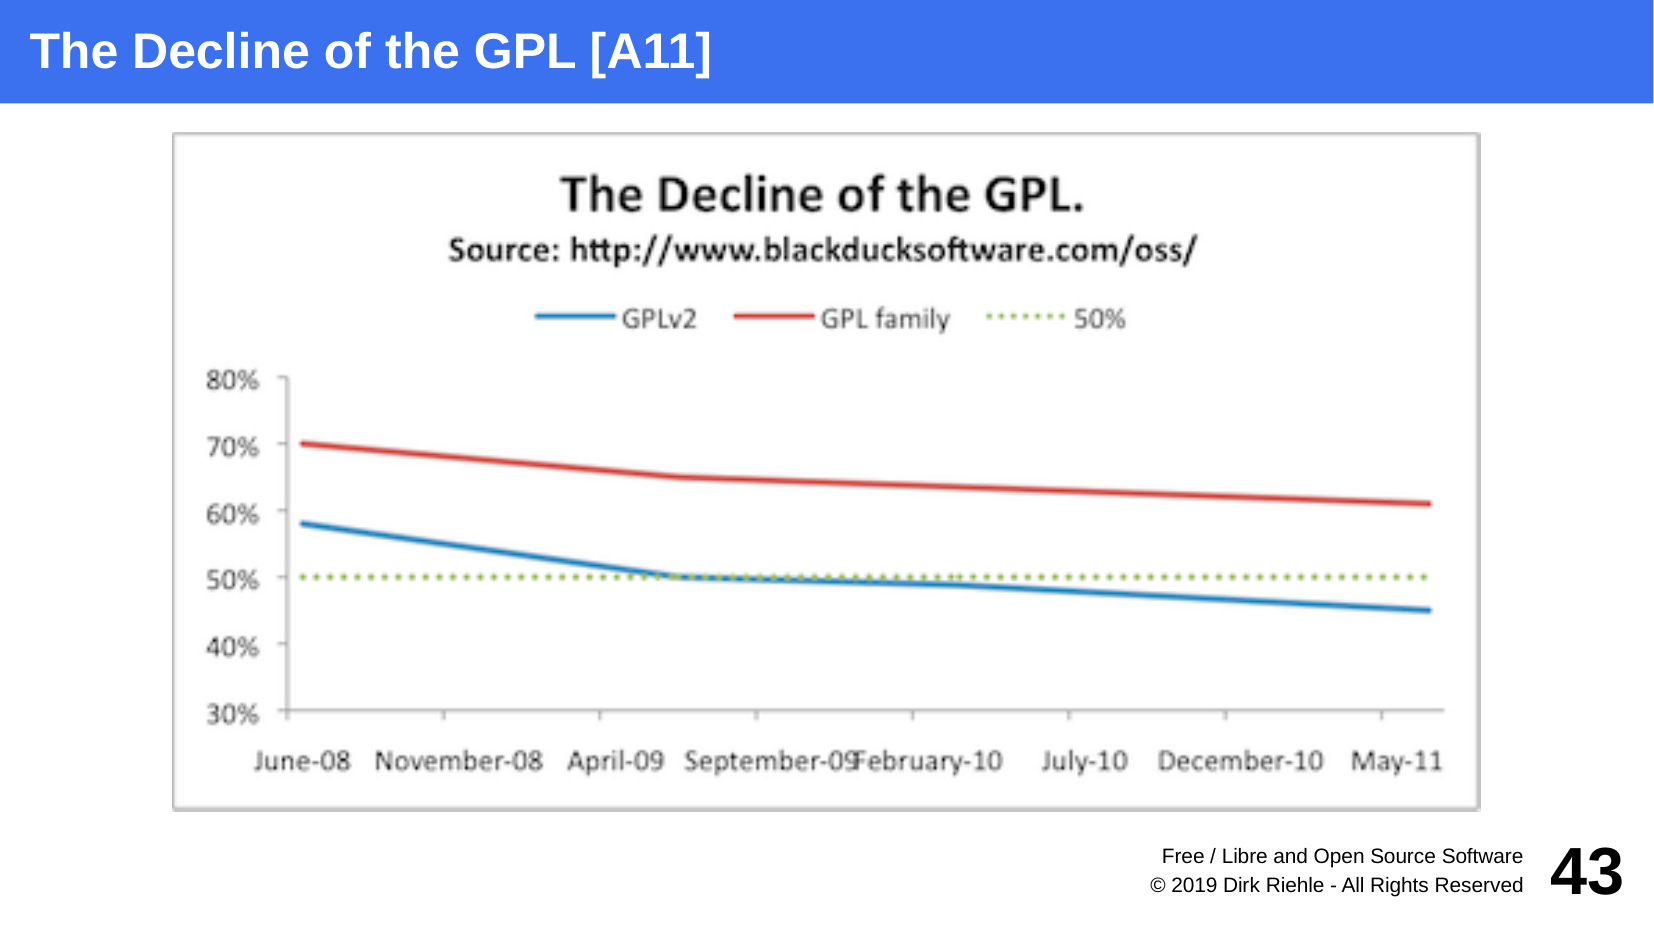

# The Decline of the GPL [A11]
Free / Libre and Open Source Software
43
© 2019 Dirk Riehle - All Rights Reserved